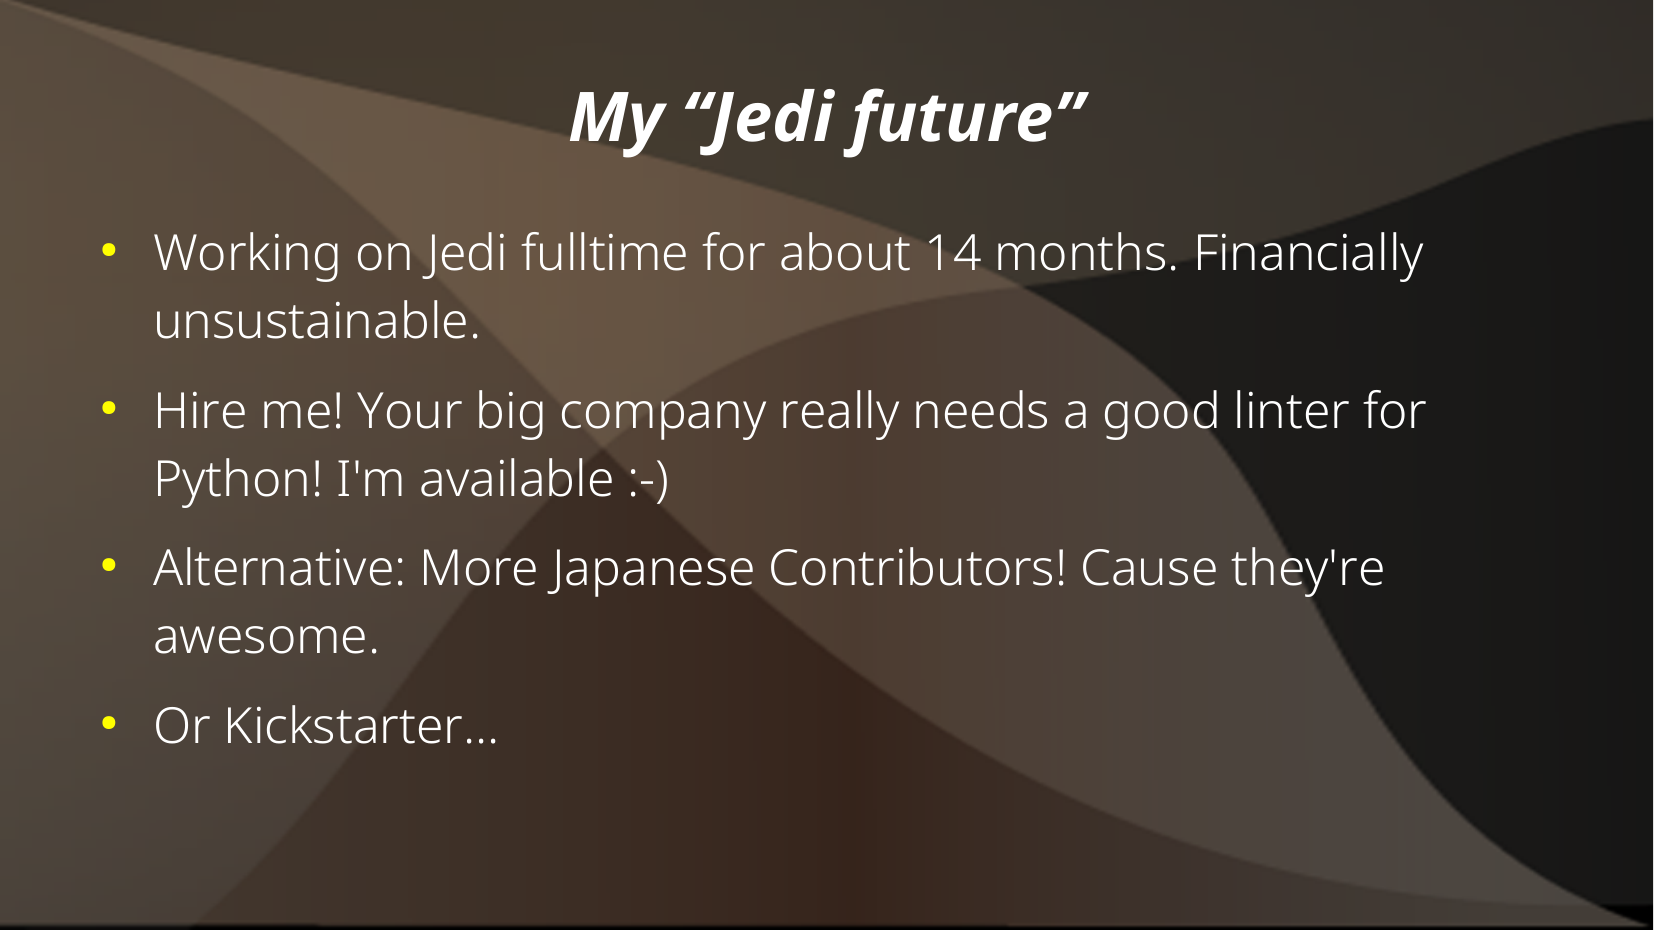

# My “Jedi future”
Working on Jedi fulltime for about 14 months. Financially unsustainable.
Hire me! Your big company really needs a good linter for Python! I'm available :-)
Alternative: More Japanese Contributors! Cause they're awesome.
Or Kickstarter...